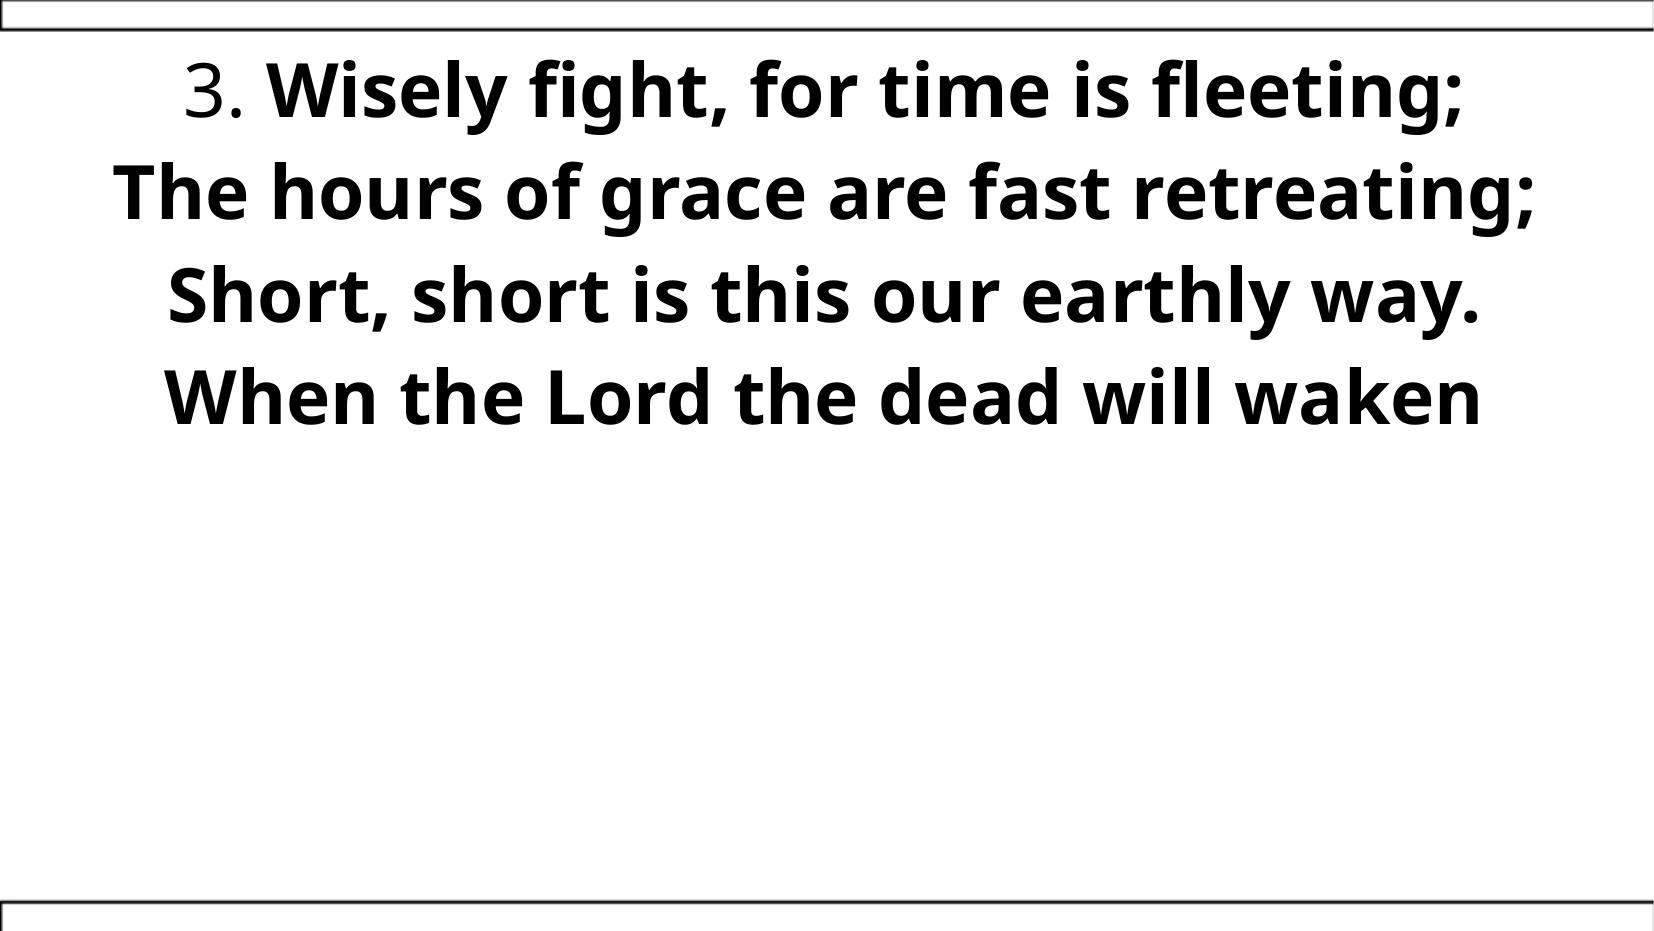

3. Wisely fight, for time is fleeting;
The hours of grace are fast retreating;
Short, short is this our earthly way.
When the Lord the dead will waken